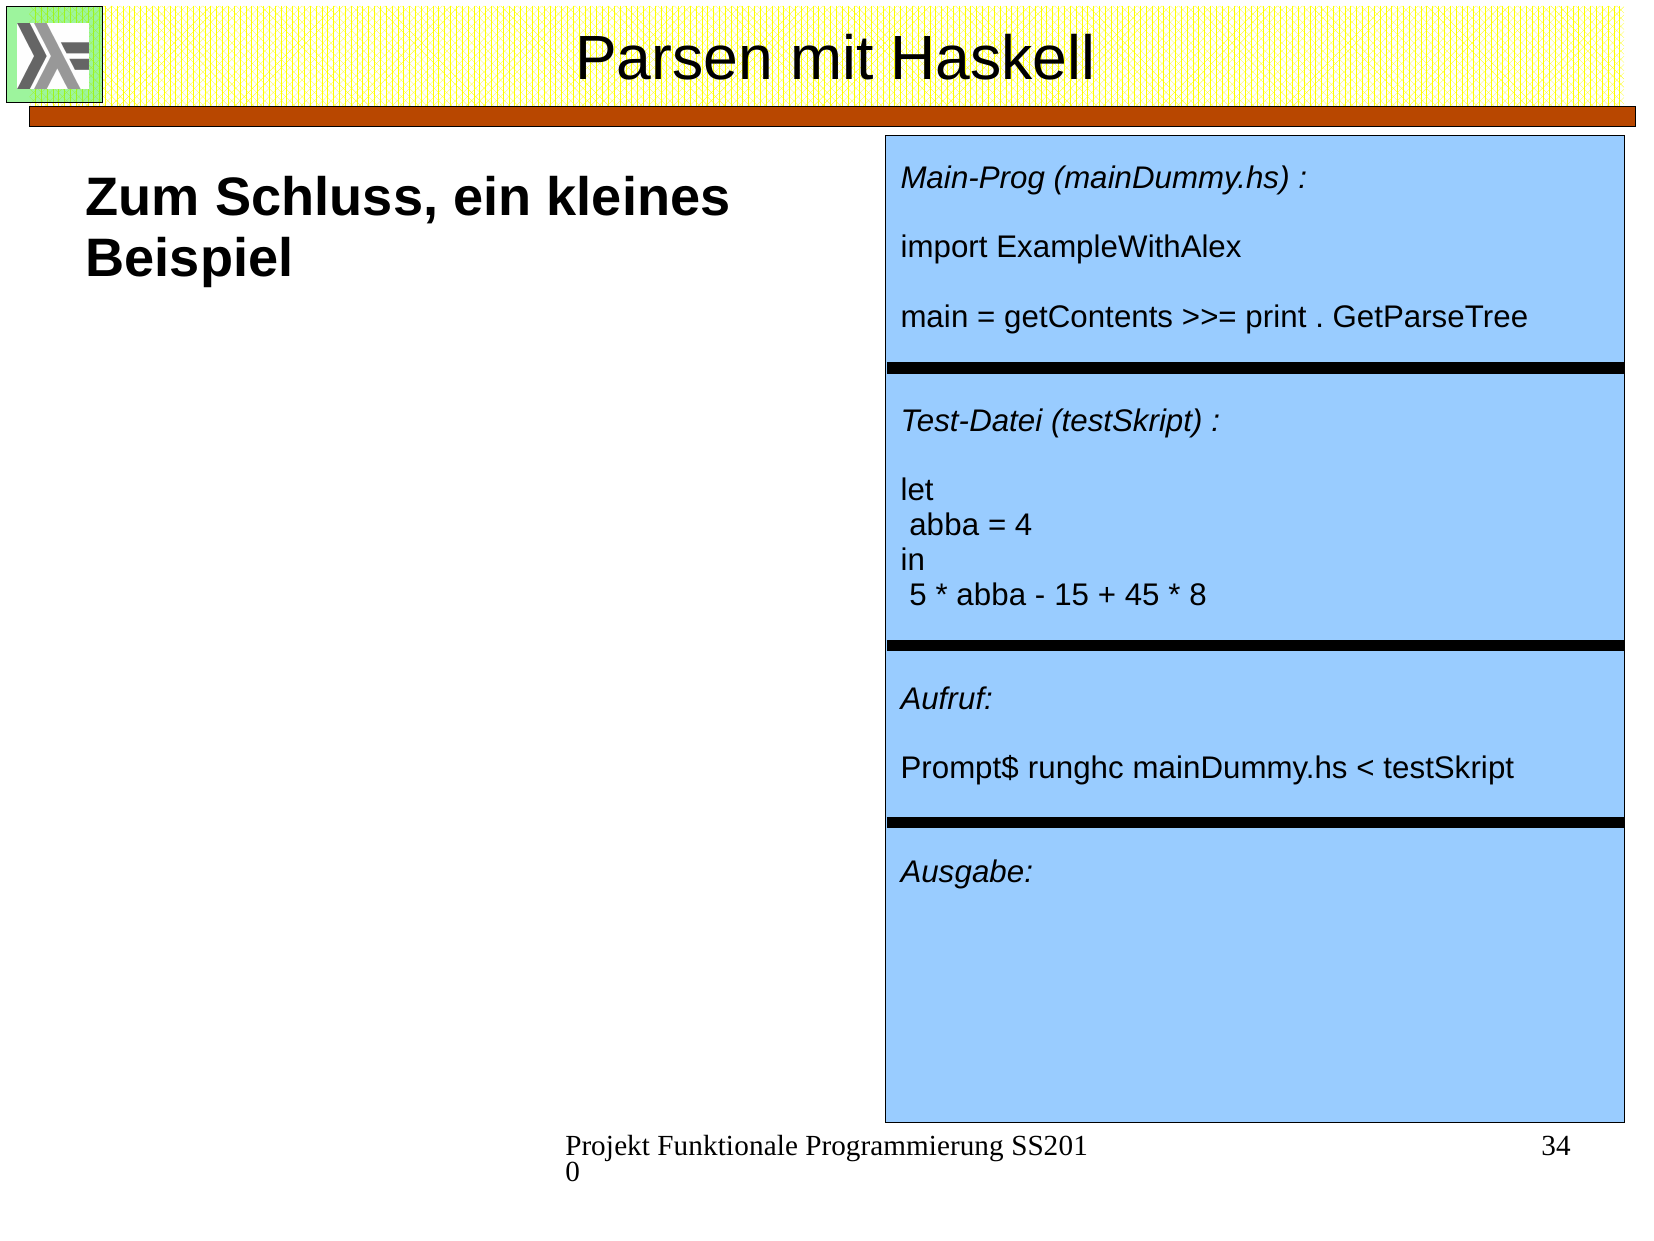

# Parsen mit Haskell
Main-Prog (mainDummy.hs) :
import ExampleWithAlex
main = getContents >>= print . GetParseTree
Test-Datei (testSkript) :
let
 abba = 4
in
 5 * abba - 15 + 45 * 8
Aufruf:
Prompt$ runghc mainDummy.hs < testSkript
Ausgabe:
Zum Schluss, ein kleines Beispiel
Projekt Funktionale Programmierung SS2010
34